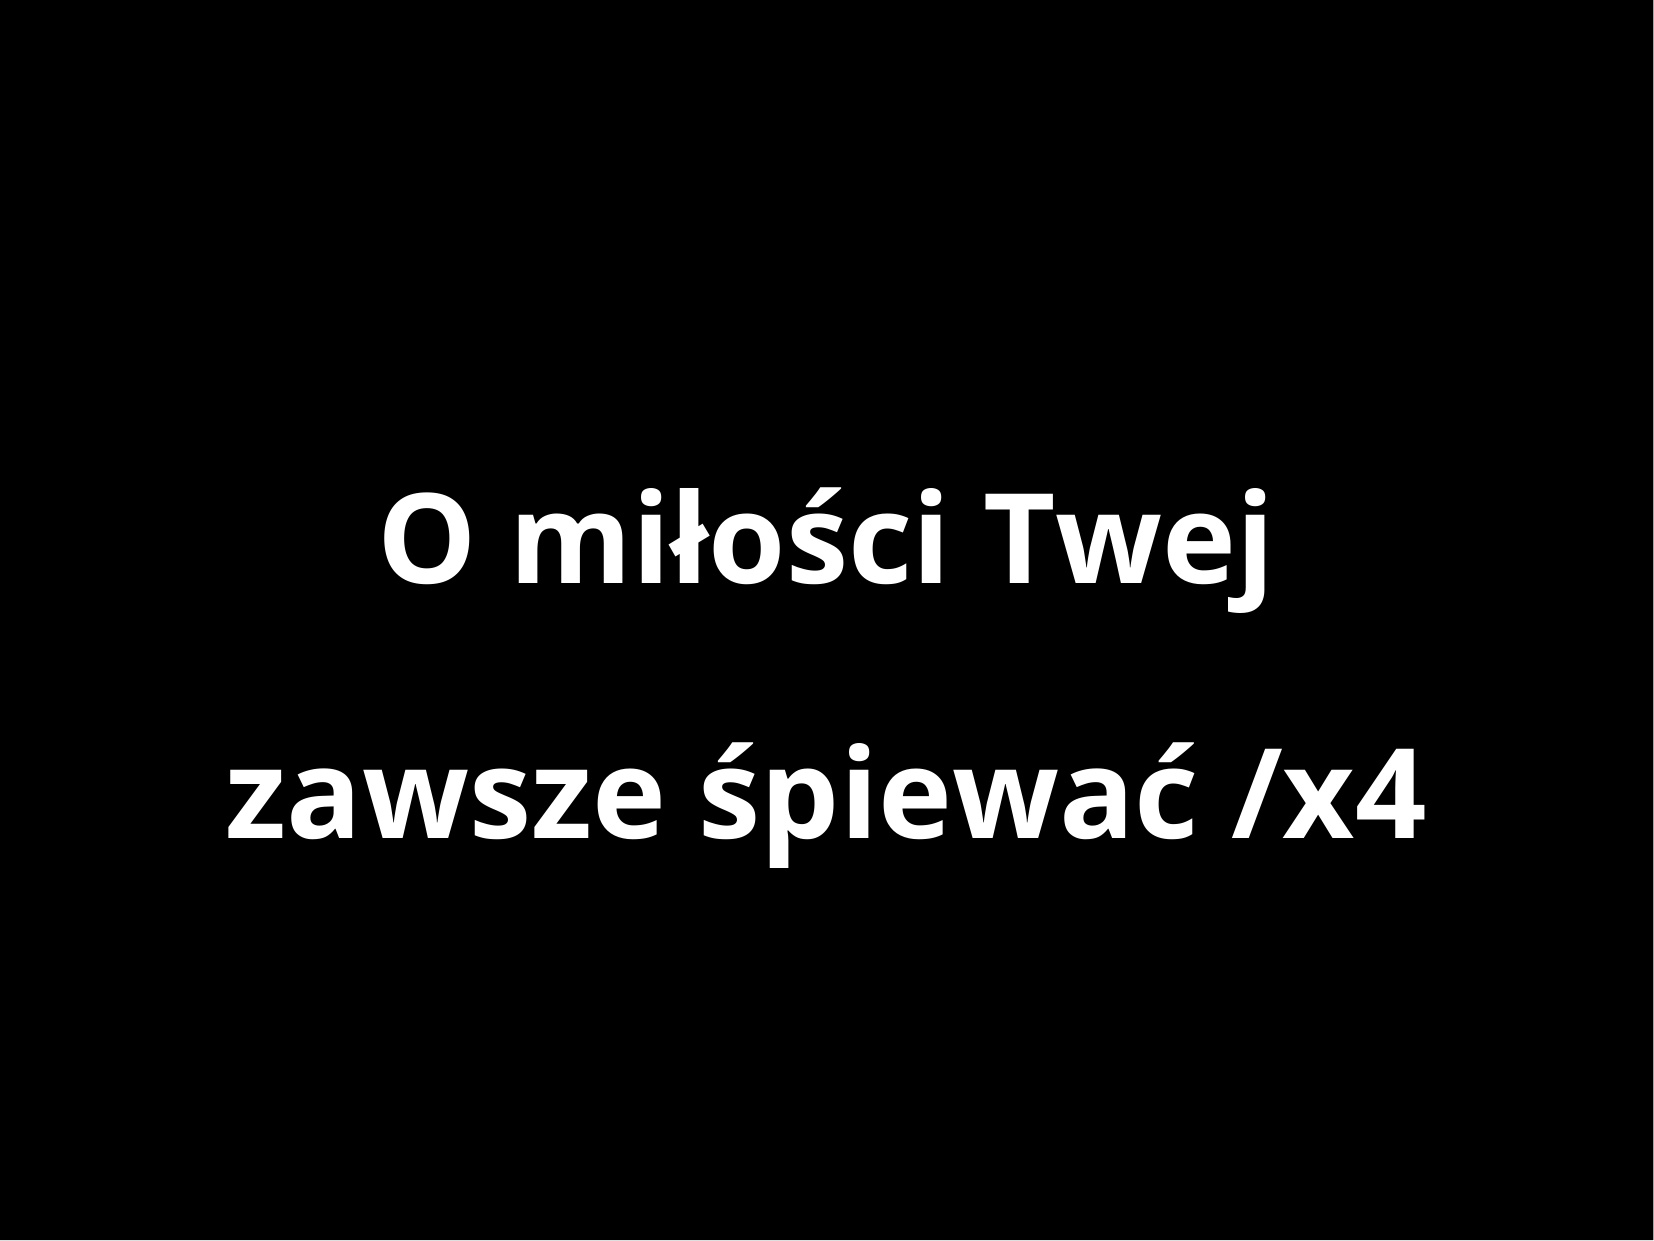

# O miłości Twej zawsze śpiewać /x4